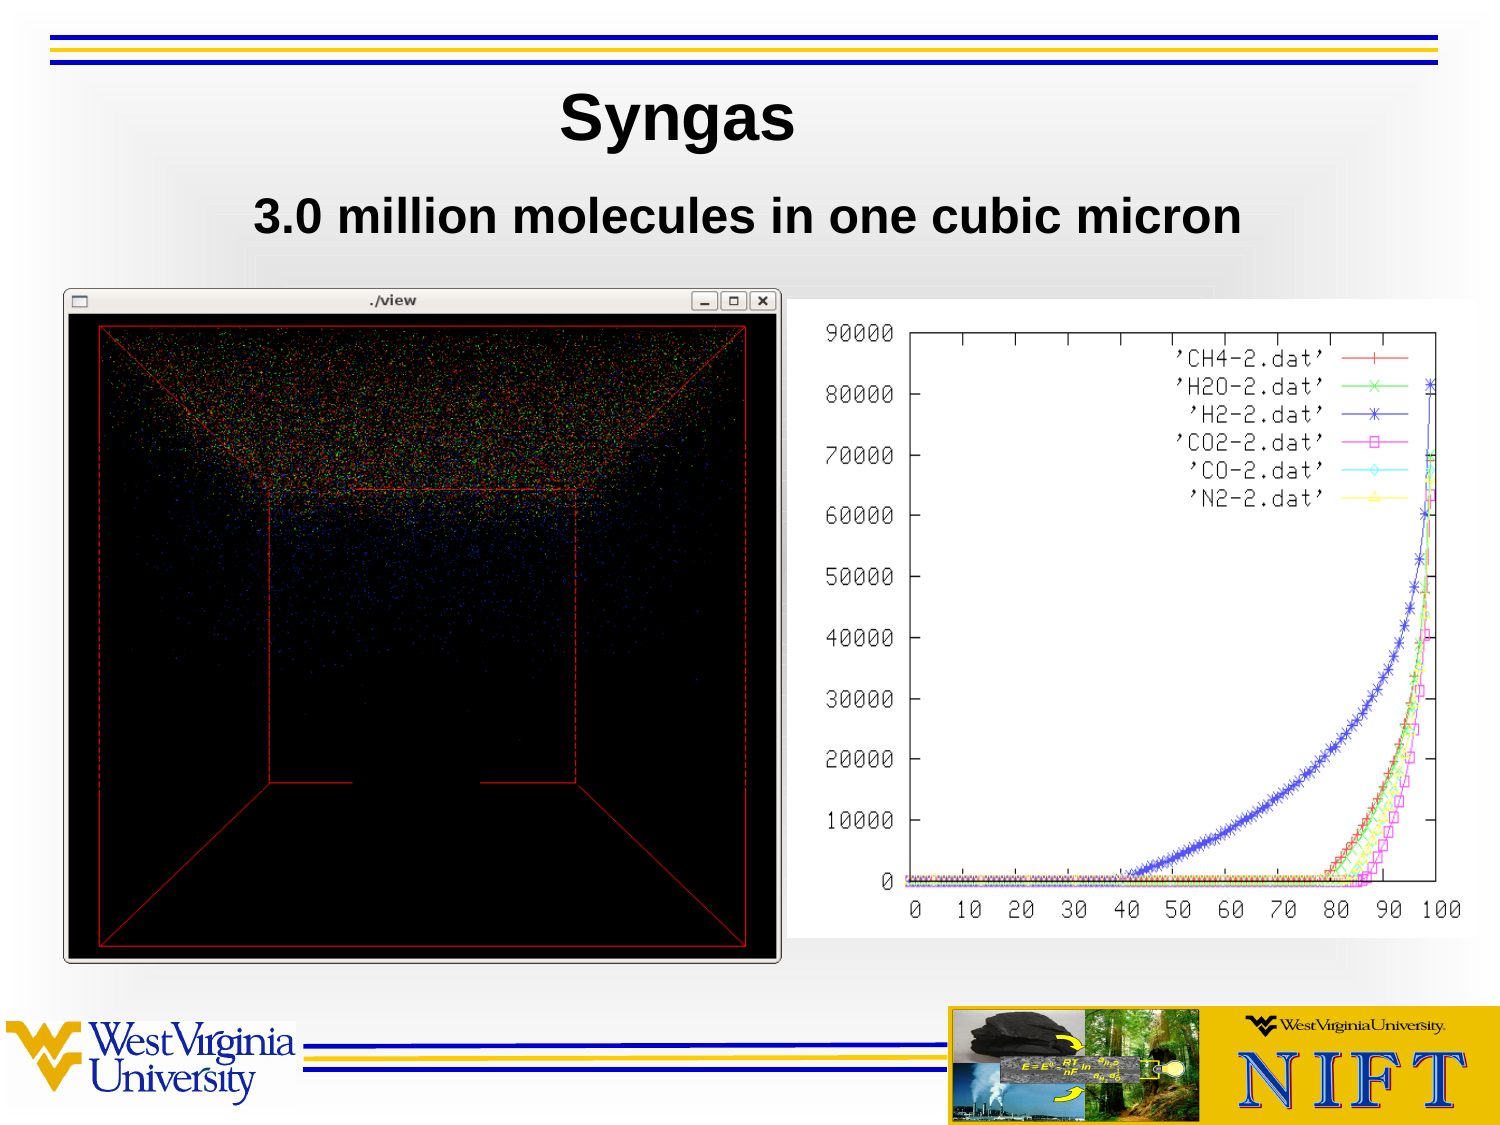

# Syngas
3.0 million molecules in one cubic micron